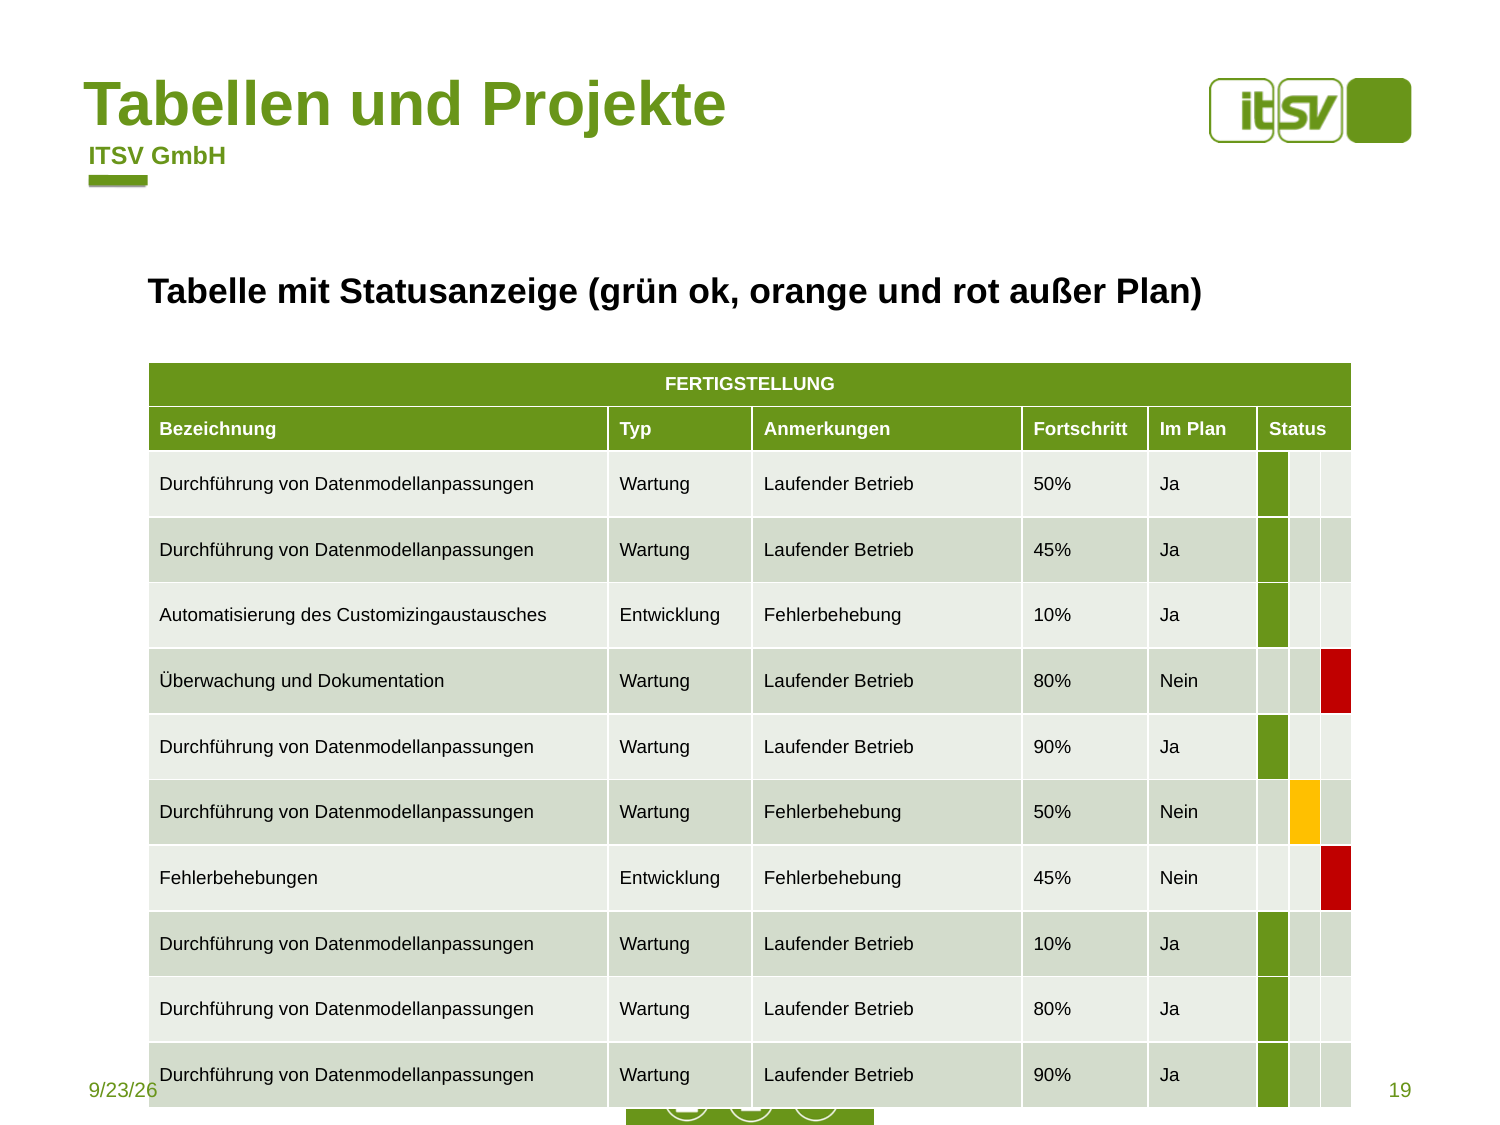

# Tabellen und Projekte
Tabelle mit Statusanzeige (grün ok, orange und rot außer Plan)
| Fertigstellung | | | | | | | |
| --- | --- | --- | --- | --- | --- | --- | --- |
| Bezeichnung | Typ | Anmerkungen | Fortschritt | Im Plan | Status | | |
| Durchführung von Datenmodellanpassungen | Wartung | Laufender Betrieb | 50% | Ja | | | |
| Durchführung von Datenmodellanpassungen | Wartung | Laufender Betrieb | 45% | Ja | | | |
| Automatisierung des Customizingaustausches | Entwicklung | Fehlerbehebung | 10% | Ja | | | |
| Überwachung und Dokumentation | Wartung | Laufender Betrieb | 80% | Nein | | | |
| Durchführung von Datenmodellanpassungen | Wartung | Laufender Betrieb | 90% | Ja | | | |
| Durchführung von Datenmodellanpassungen | Wartung | Fehlerbehebung | 50% | Nein | | | |
| Fehlerbehebungen | Entwicklung | Fehlerbehebung | 45% | Nein | | | |
| Durchführung von Datenmodellanpassungen | Wartung | Laufender Betrieb | 10% | Ja | | | |
| Durchführung von Datenmodellanpassungen | Wartung | Laufender Betrieb | 80% | Ja | | | |
| Durchführung von Datenmodellanpassungen | Wartung | Laufender Betrieb | 90% | Ja | | | |